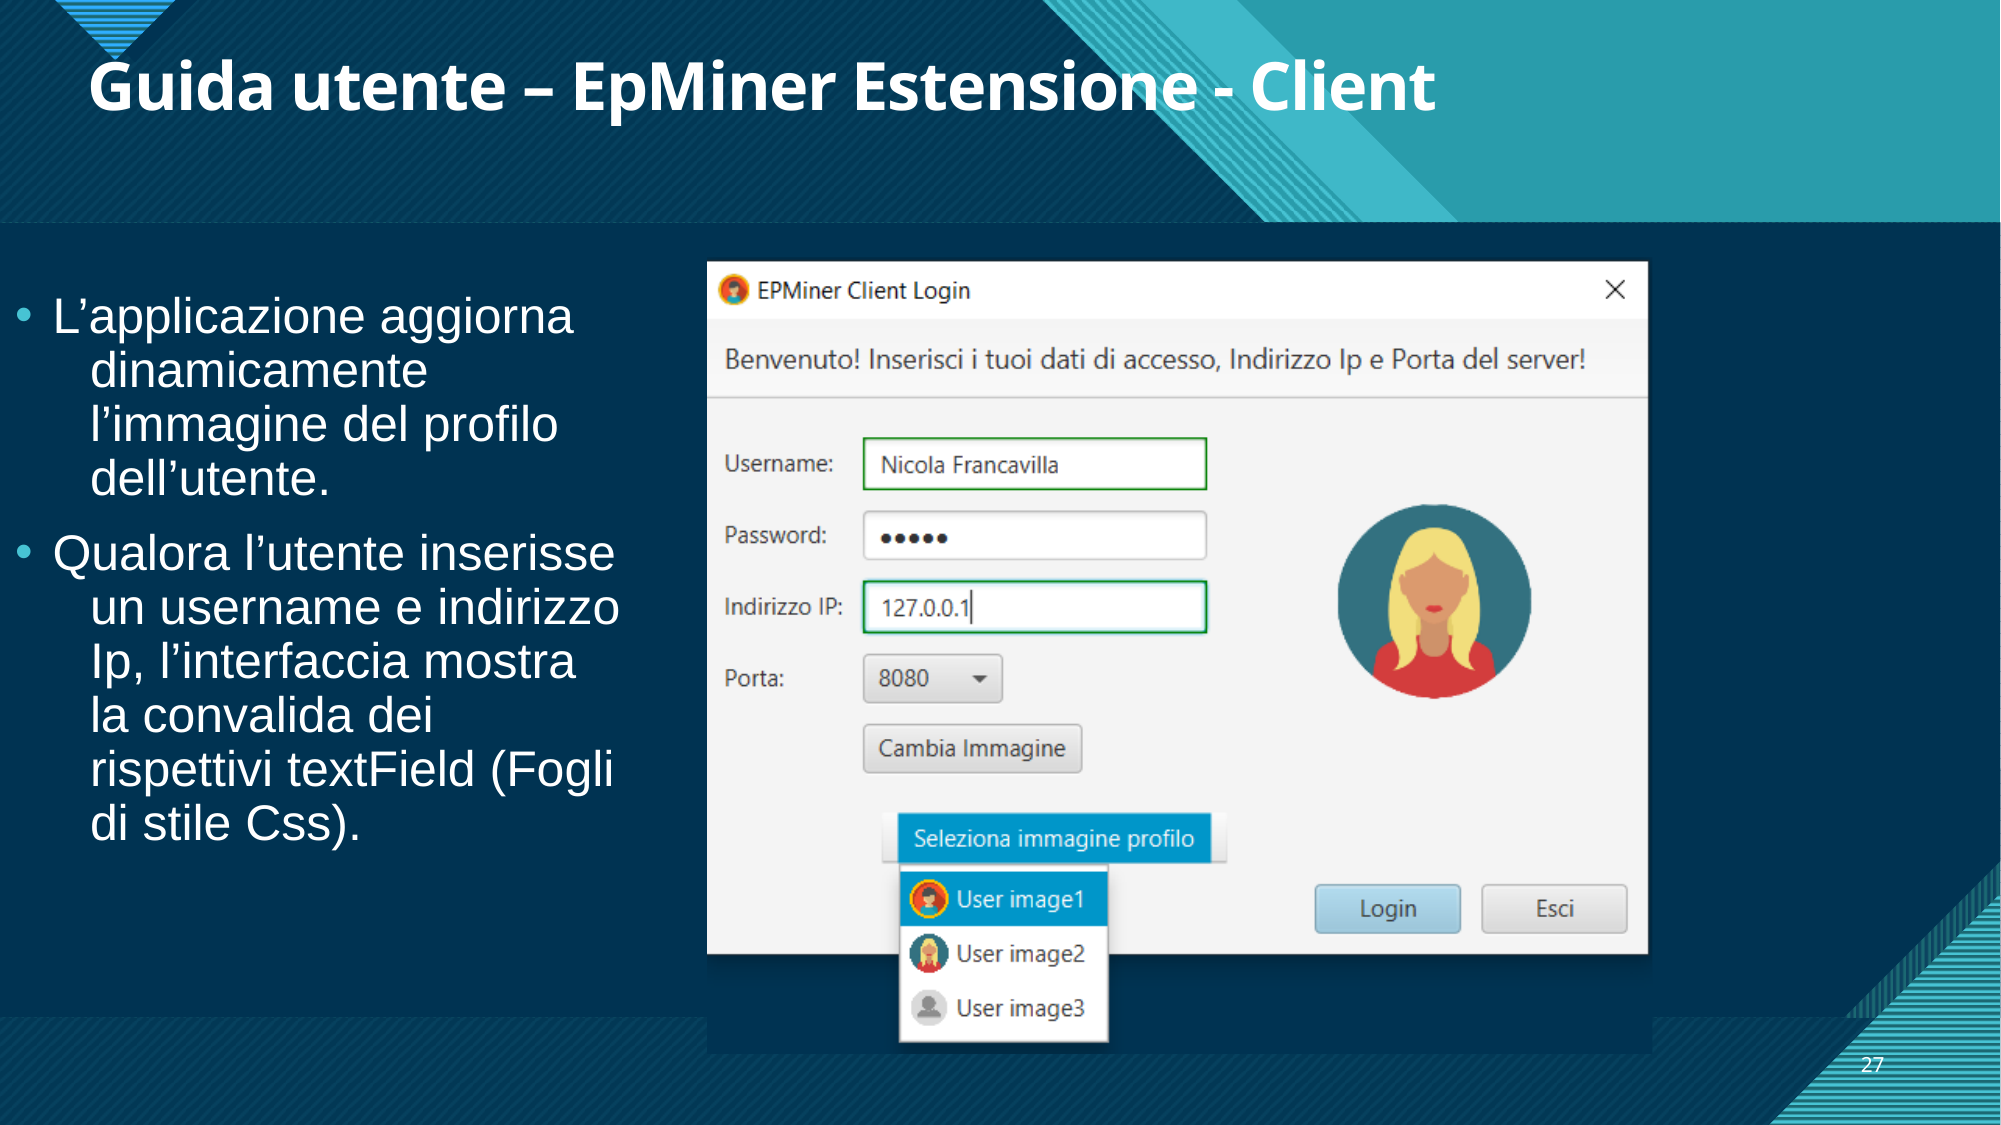

# Guida utente – EpMiner Estensione - Client
L’applicazione aggiorna dinamicamente l’immagine del profilo dell’utente.
Qualora l’utente inserisse un username e indirizzo Ip, l’interfaccia mostra la convalida dei rispettivi textField (Fogli di stile Css).